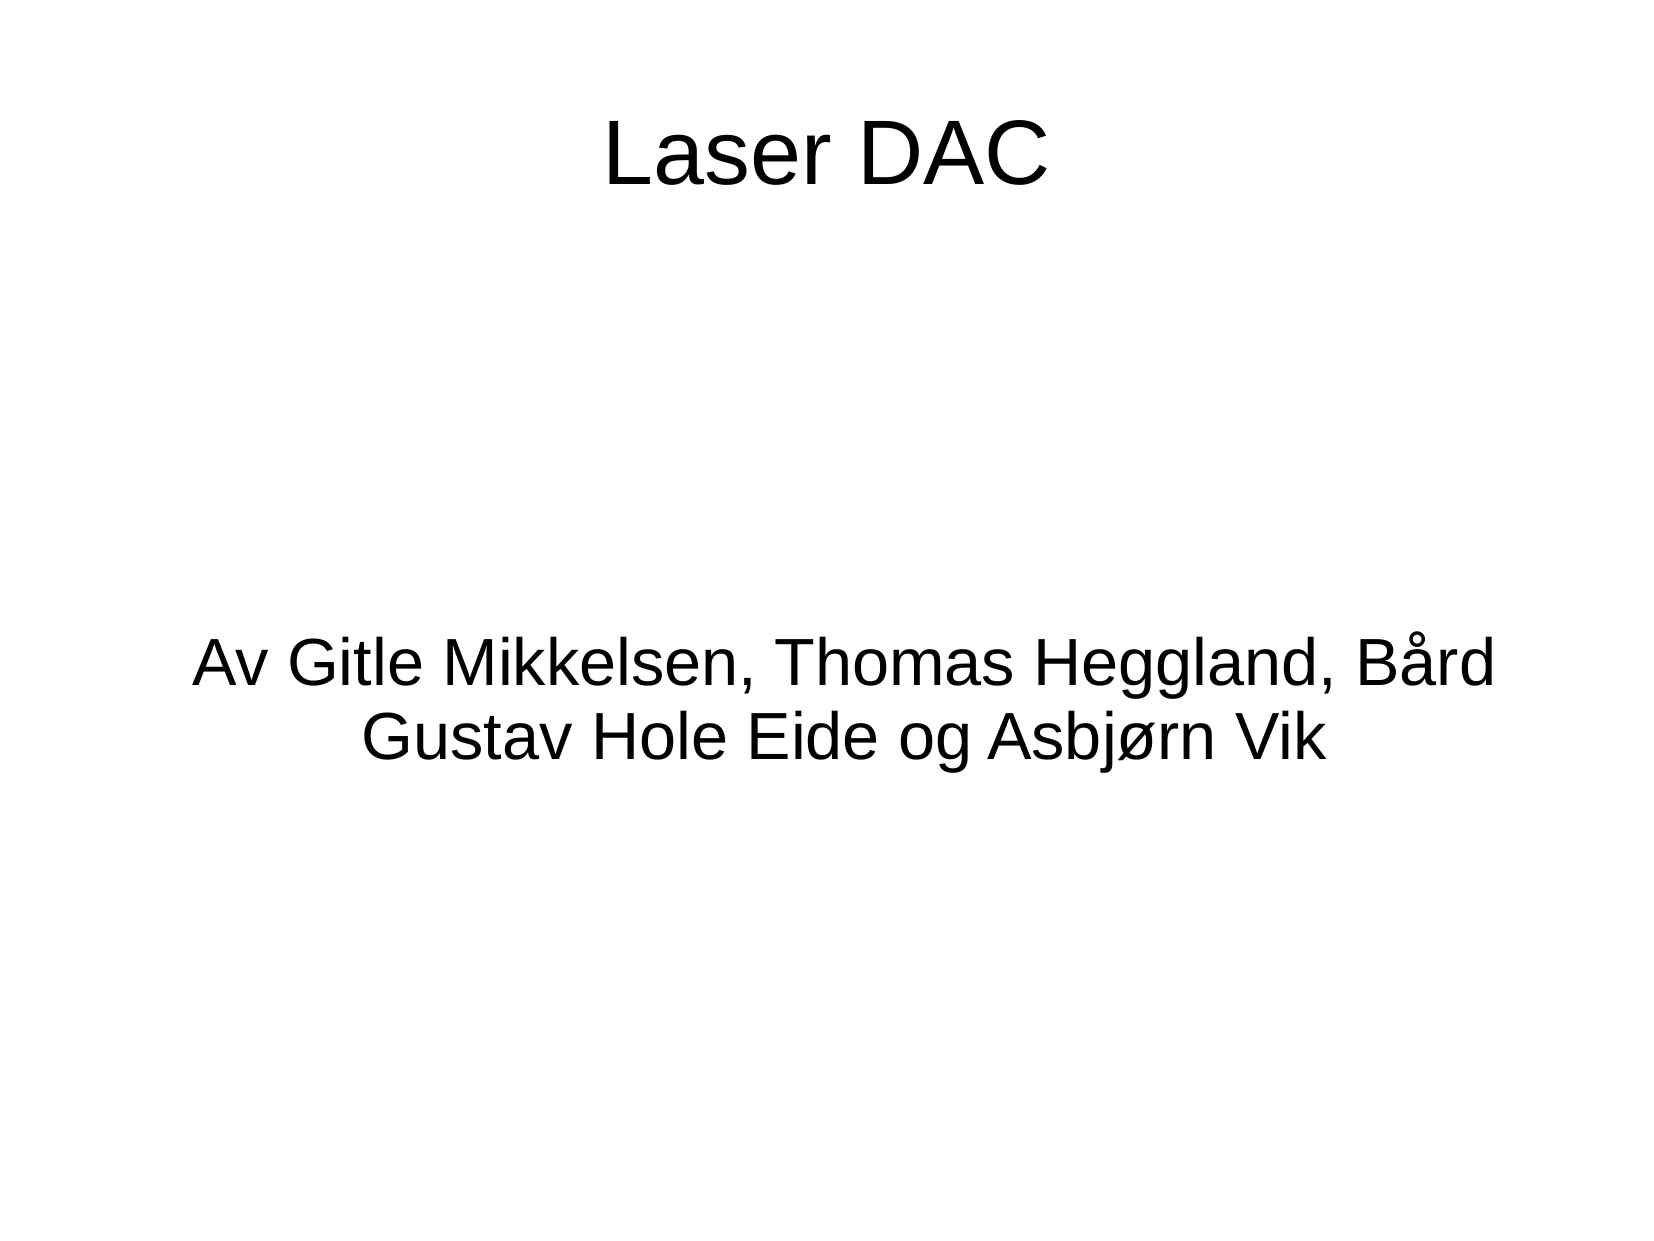

# Laser DAC
Av Gitle Mikkelsen, Thomas Heggland, Bård Gustav Hole Eide og Asbjørn Vik